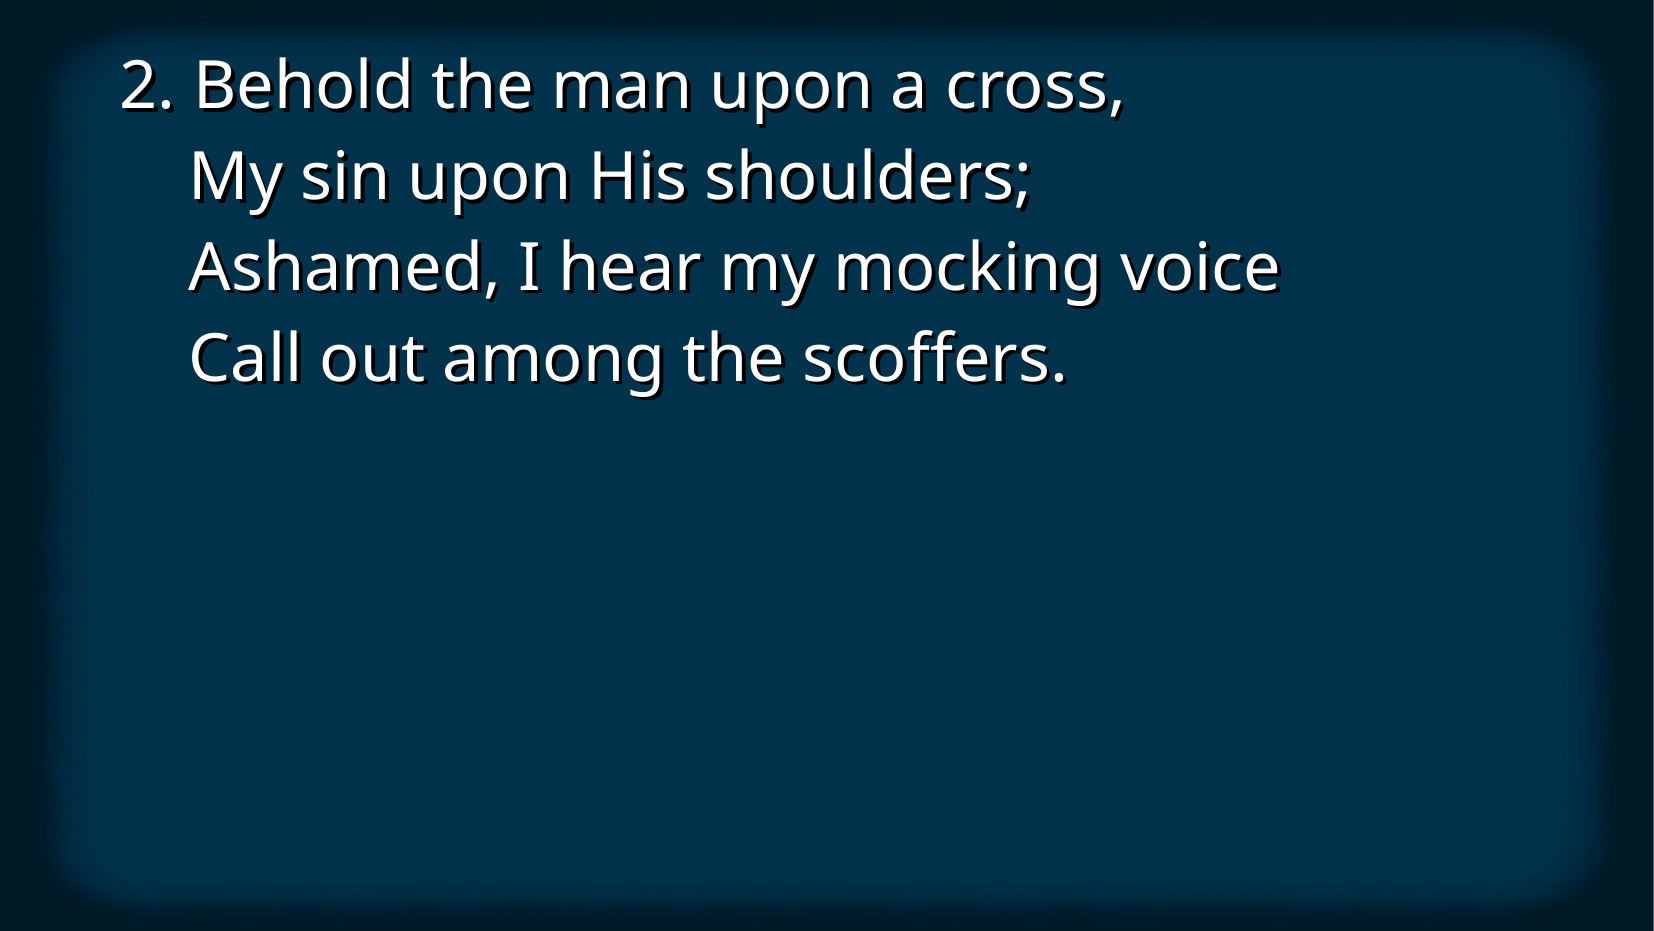

2. Behold the man upon a cross,
 My sin upon His shoulders;
 Ashamed, I hear my mocking voice
 Call out among the scoffers.